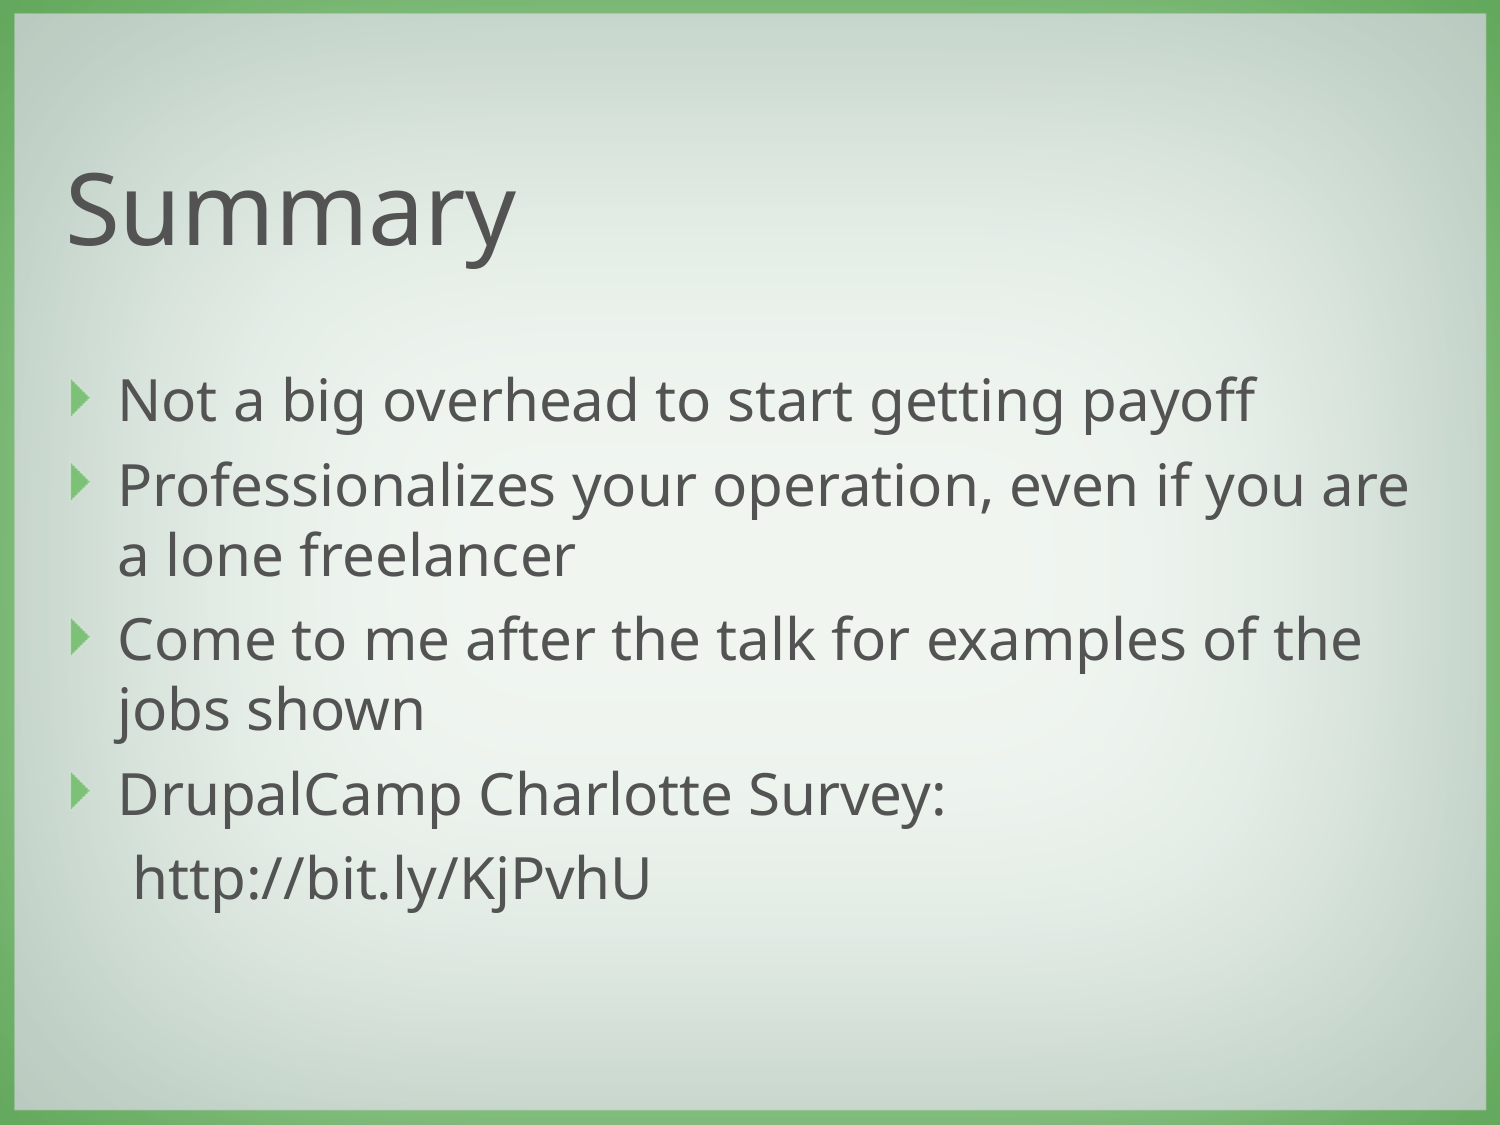

# Summary
Not a big overhead to start getting payoff
Professionalizes your operation, even if you are a lone freelancer
Come to me after the talk for examples of the jobs shown
DrupalCamp Charlotte Survey:
 http://bit.ly/KjPvhU